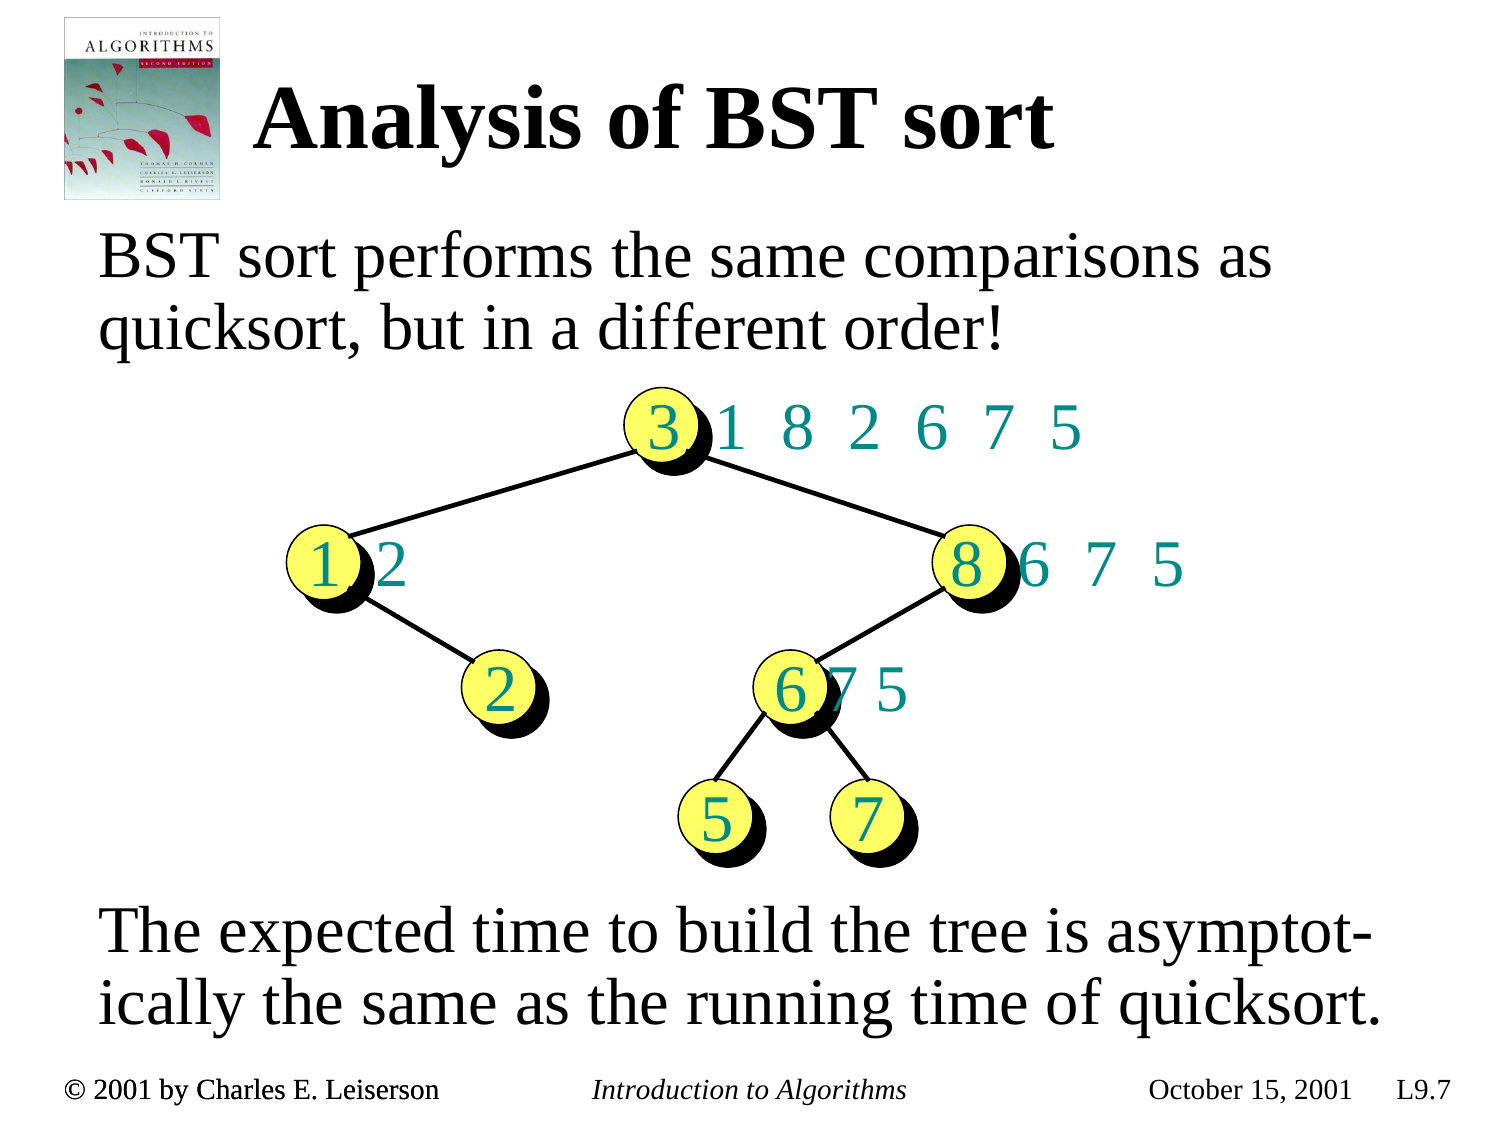

Analysis of BST sort
BST sort performs the same comparisons as quicksort, but in a different order!
3 1 8 2 6 7 5
1 2
8 6 7 5
2
6 7 5
5
7
The expected time to build the tree is asymptot-ically the same as the running time of quicksort.
Introduction to Algorithms
October 15, 2001 L9.